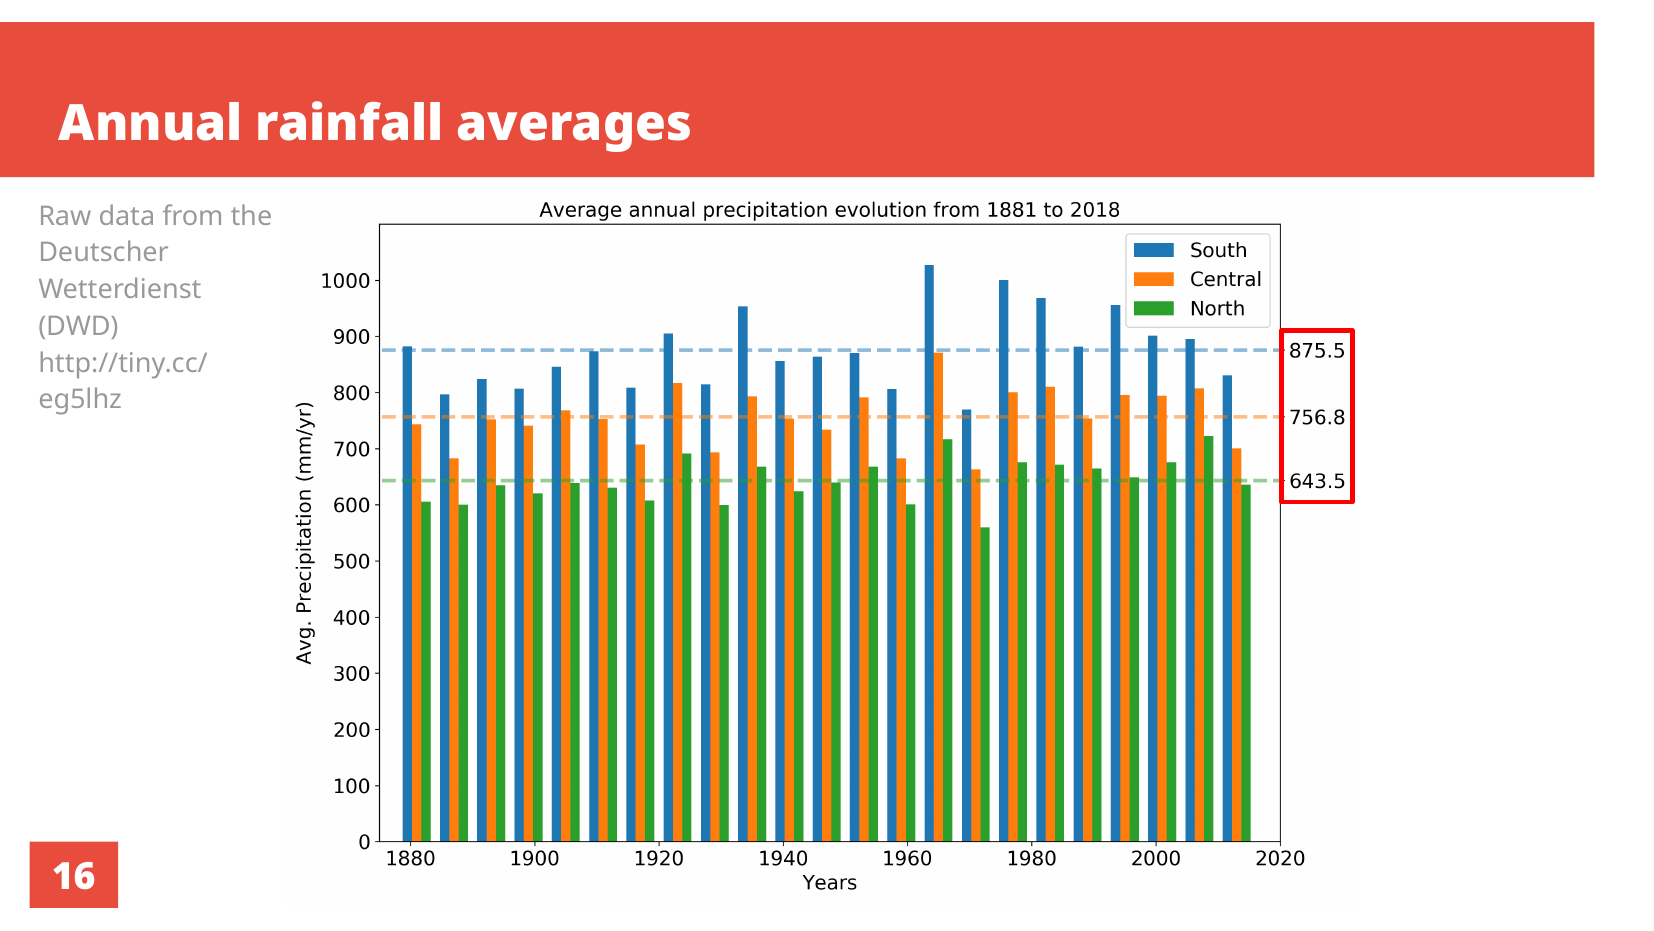

# Annual rainfall averages
Raw data from the Deutscher Wetterdienst (DWD)
http://tiny.cc/eg5lhz
16